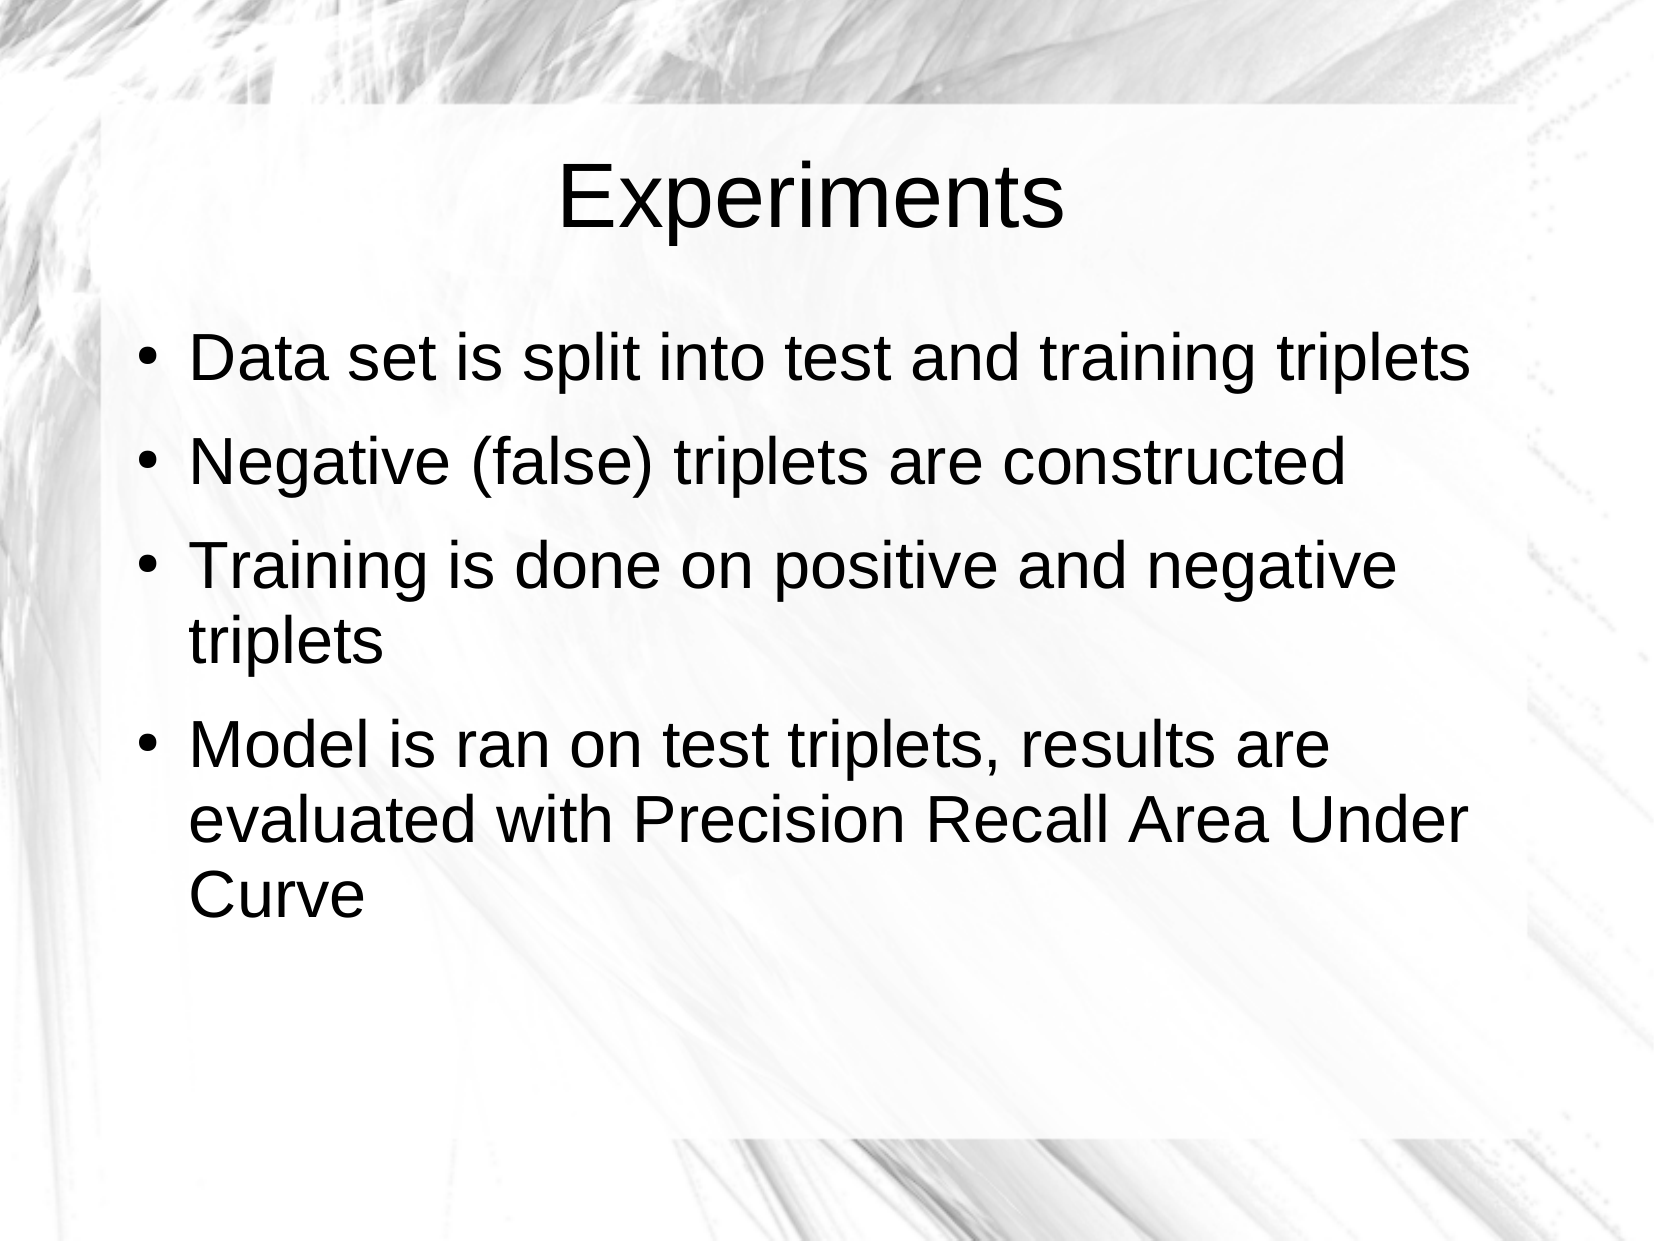

# Experiments
Data set is split into test and training triplets
Negative (false) triplets are constructed
Training is done on positive and negative triplets
Model is ran on test triplets, results are evaluated with Precision Recall Area Under Curve